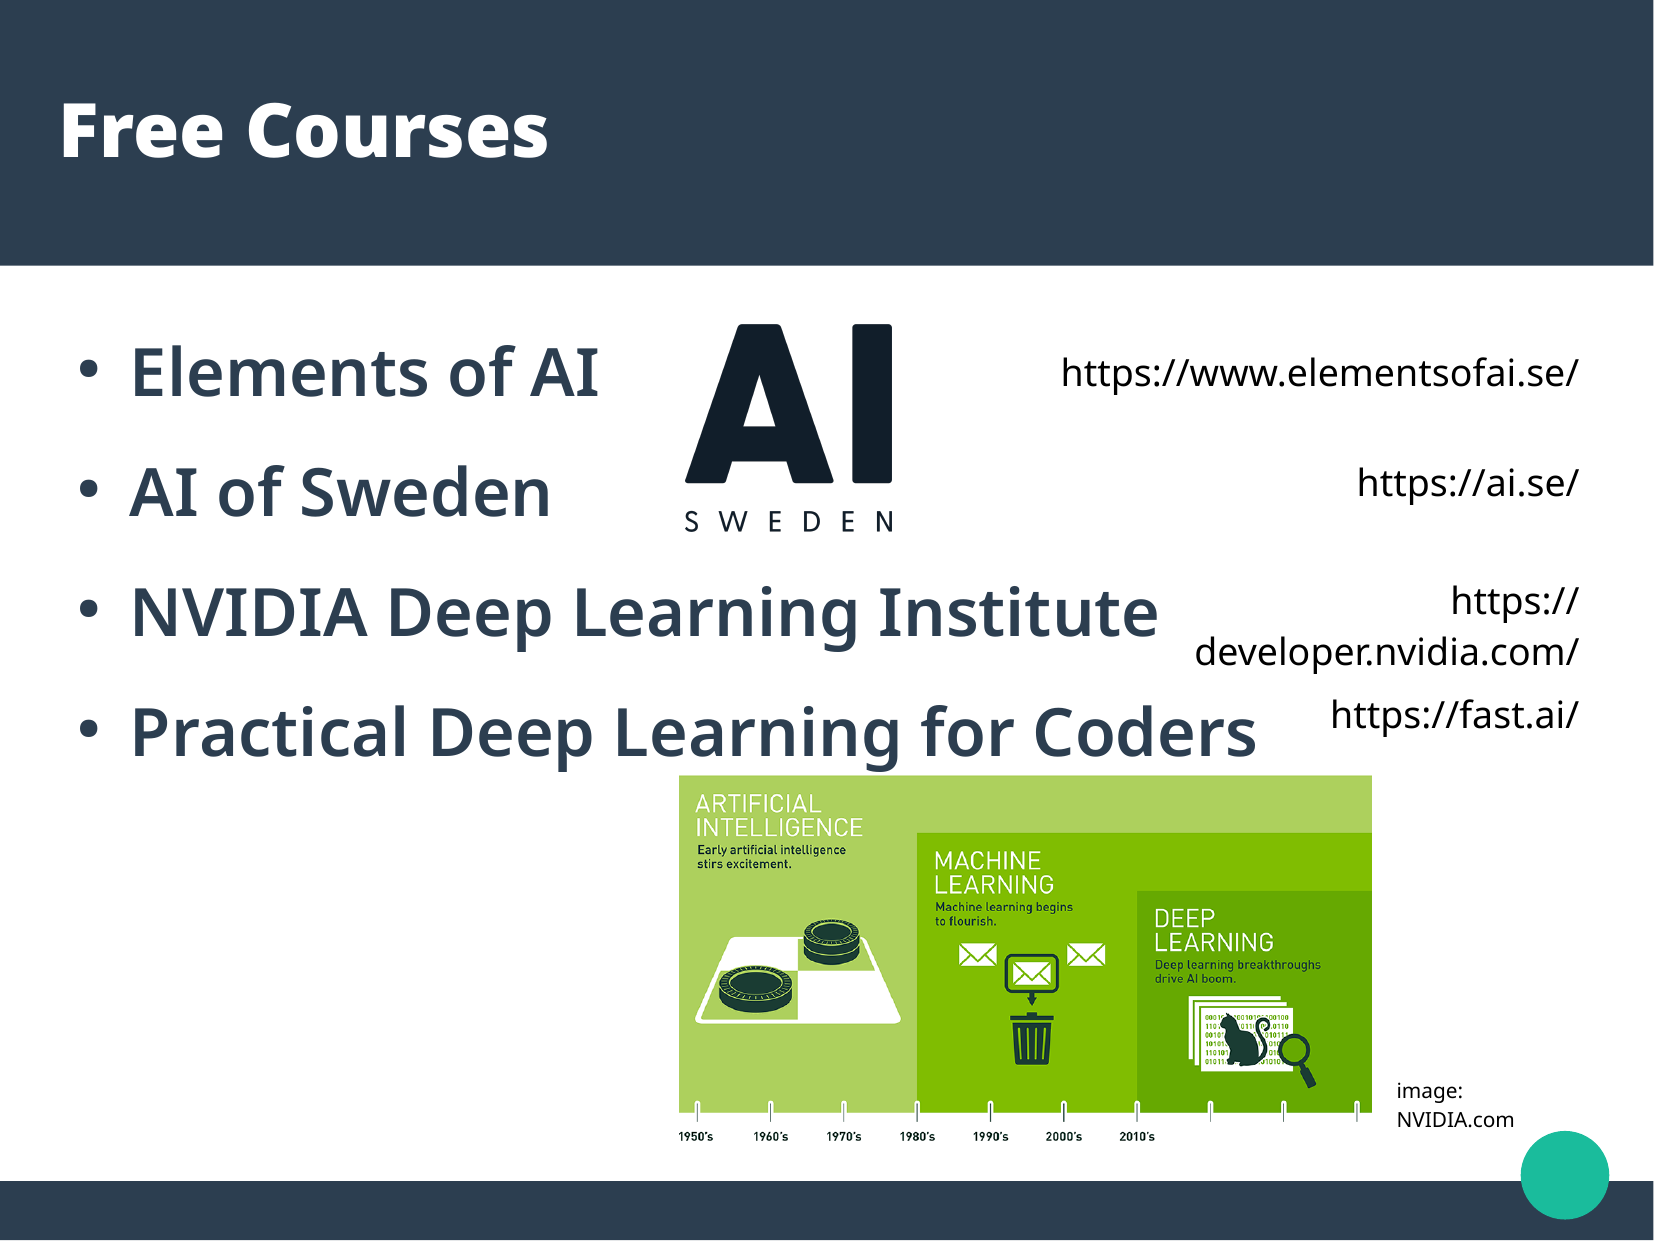

# Free Courses
Elements of AI
AI of Sweden
NVIDIA Deep Learning Institute
Practical Deep Learning for Coders
https://www.elementsofai.se/
https://ai.se/
https://developer.nvidia.com/
https://fast.ai/
image: NVIDIA.com